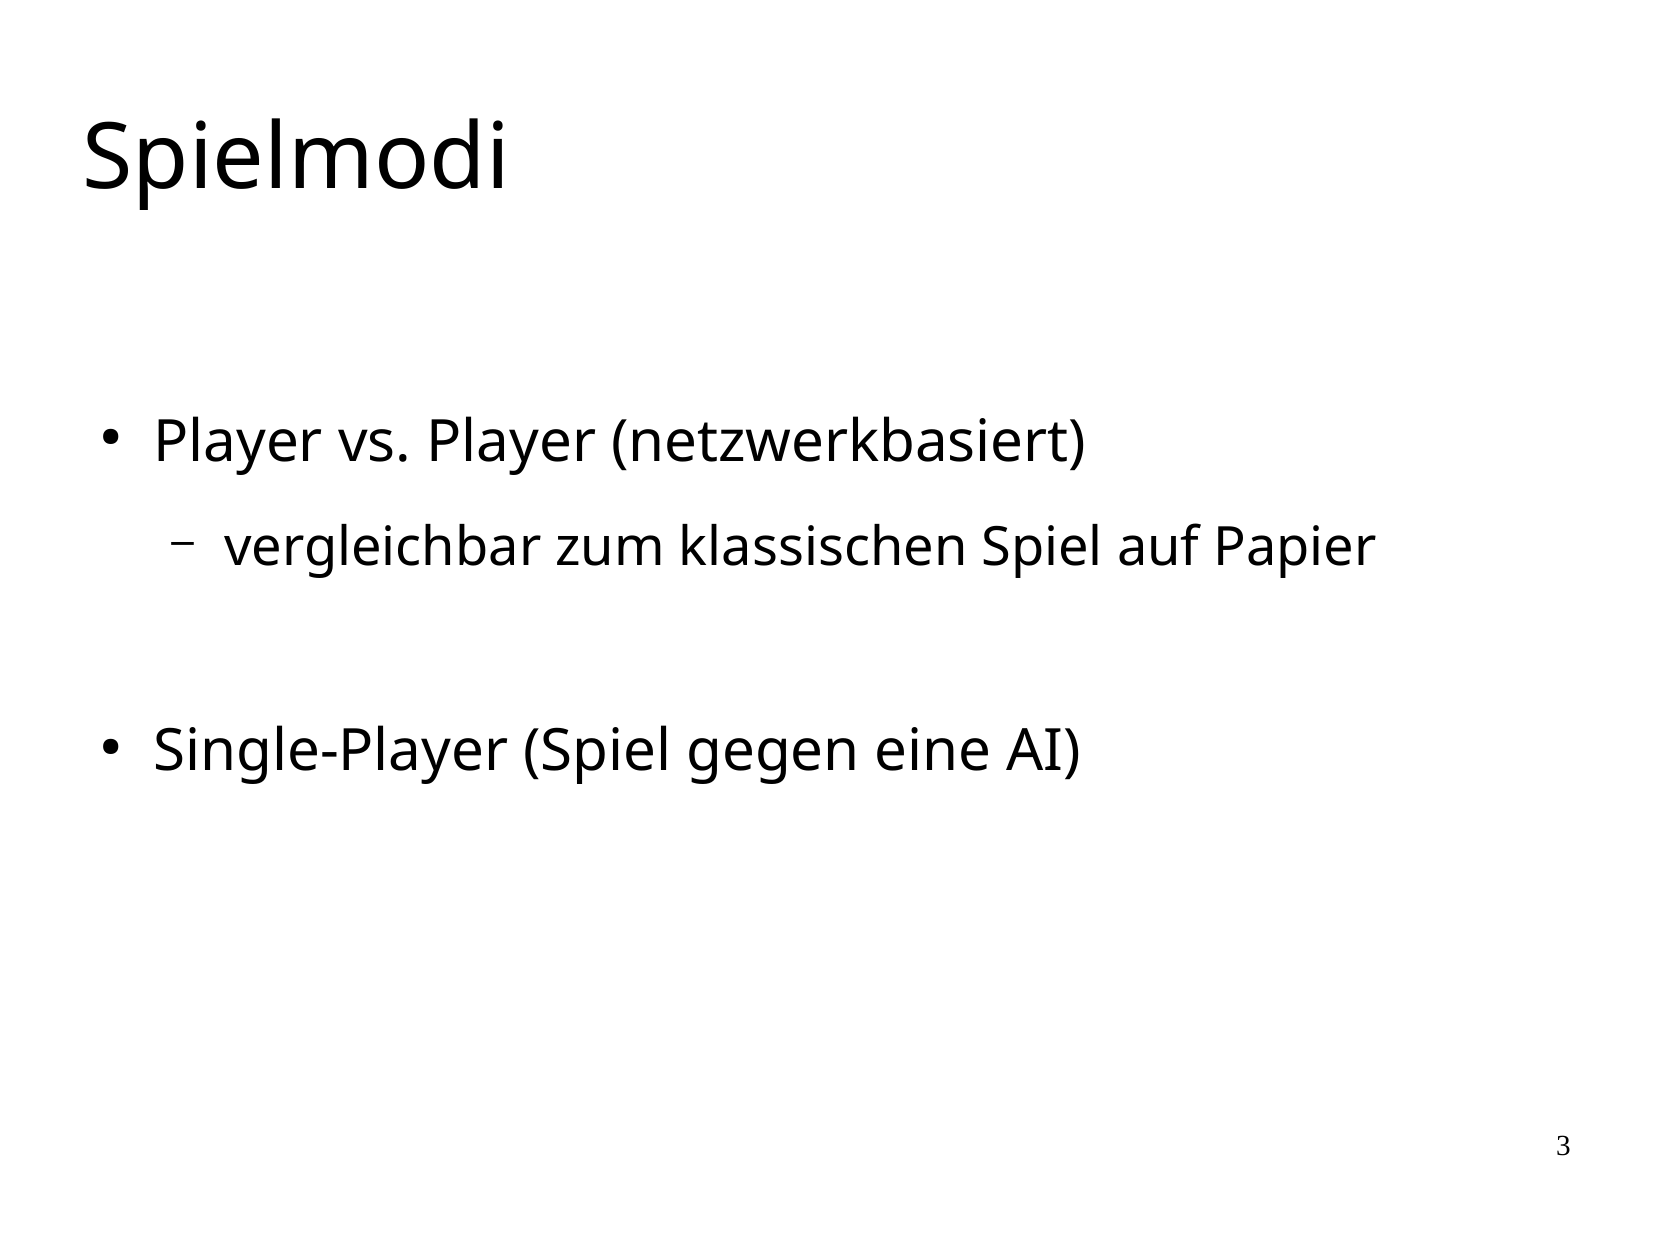

# Spielmodi
Player vs. Player (netzwerkbasiert)
vergleichbar zum klassischen Spiel auf Papier
Single-Player (Spiel gegen eine AI)
3